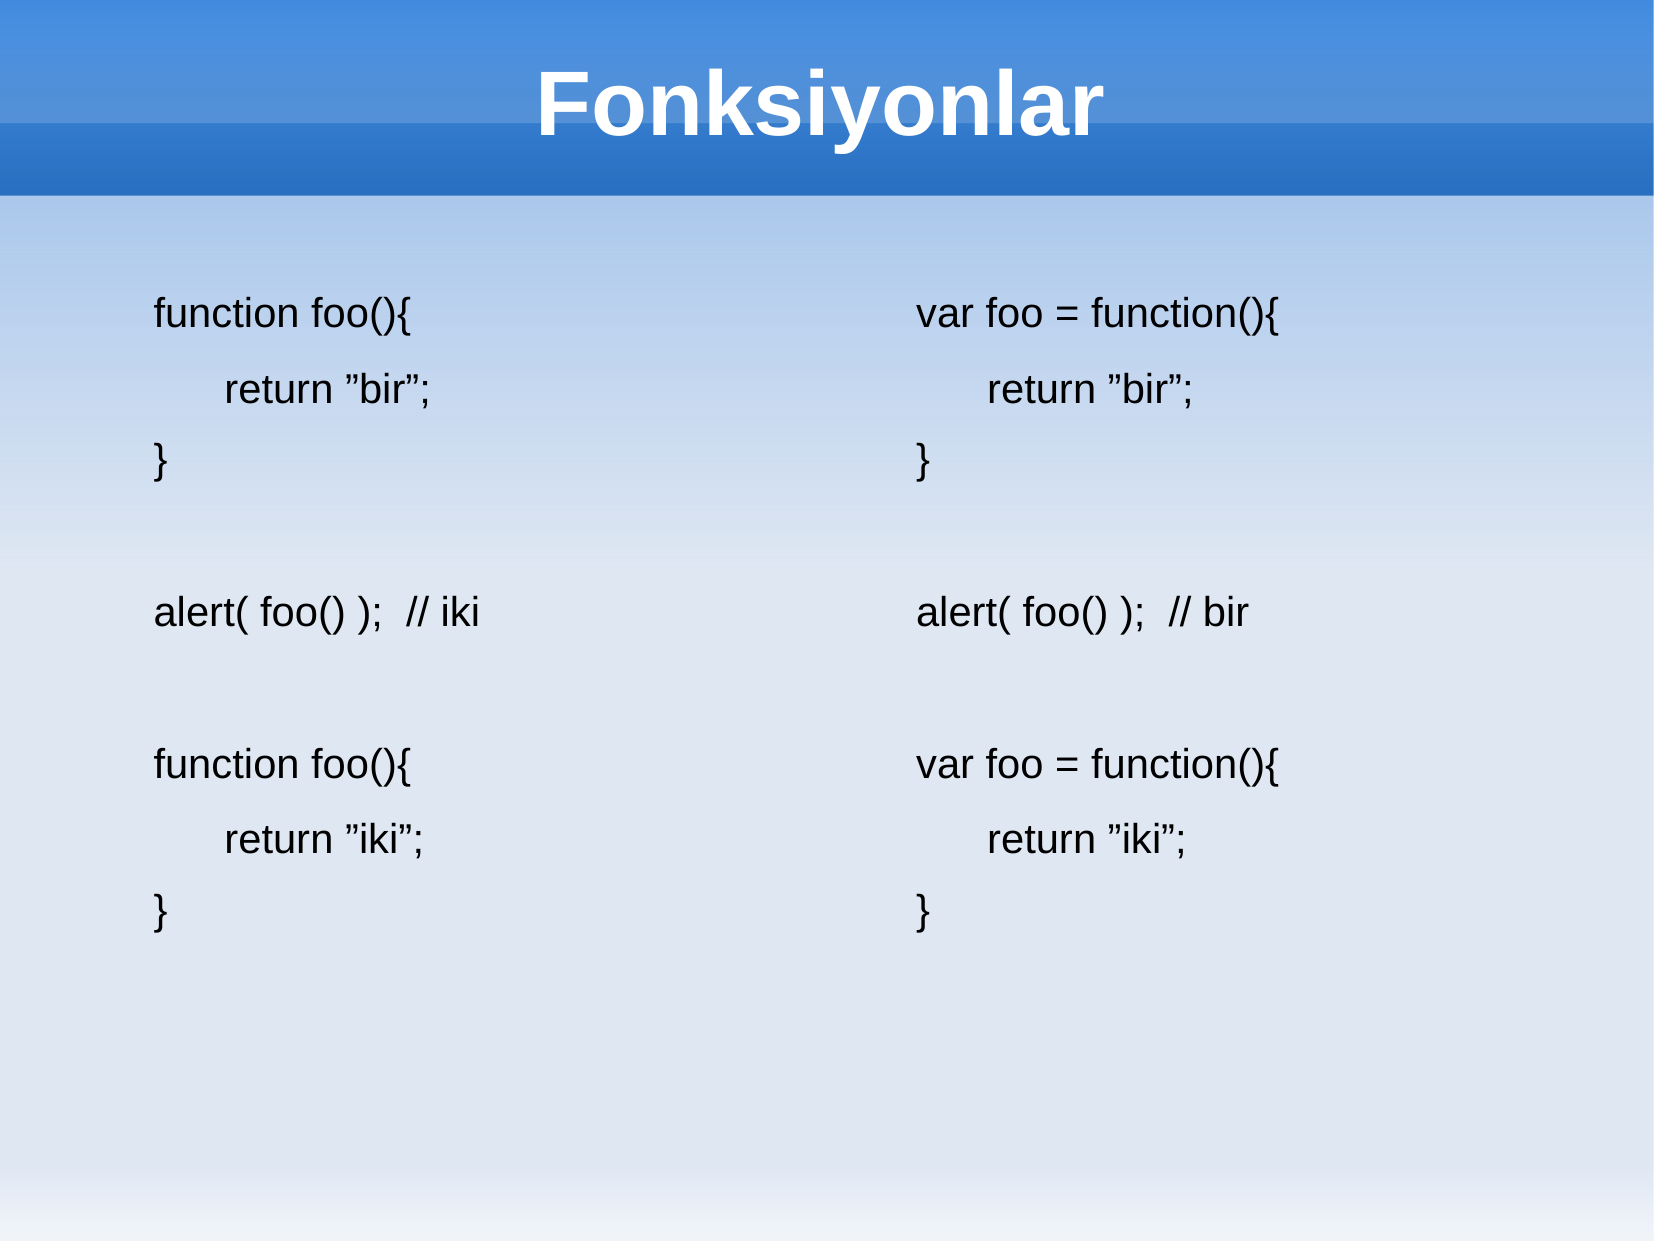

# Fonksiyonlar
function foo(){
return ”bir”;
}
alert( foo() ); // iki
function foo(){
return ”iki”;
}
var foo = function(){
return ”bir”;
}
alert( foo() ); // bir
var foo = function(){
return ”iki”;
}